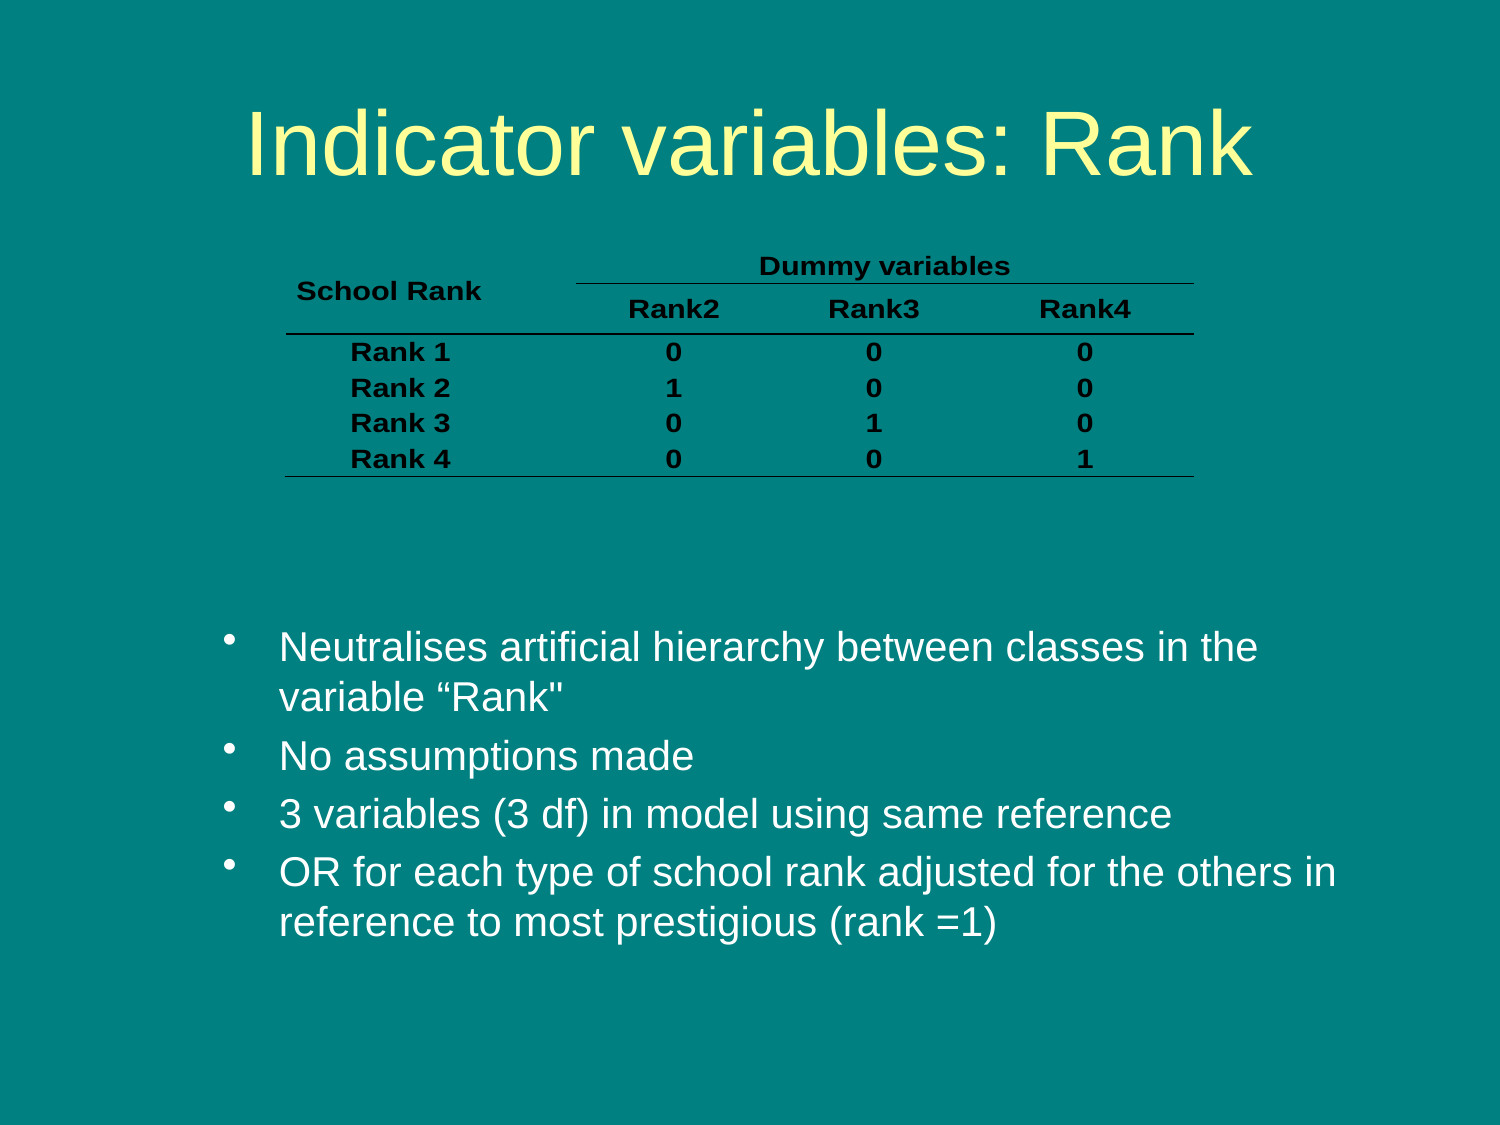

# Indicator variables: Rank
Neutralises artificial hierarchy between classes in the variable “Rank"
No assumptions made
3 variables (3 df) in model using same reference
OR for each type of school rank adjusted for the others in reference to most prestigious (rank =1)